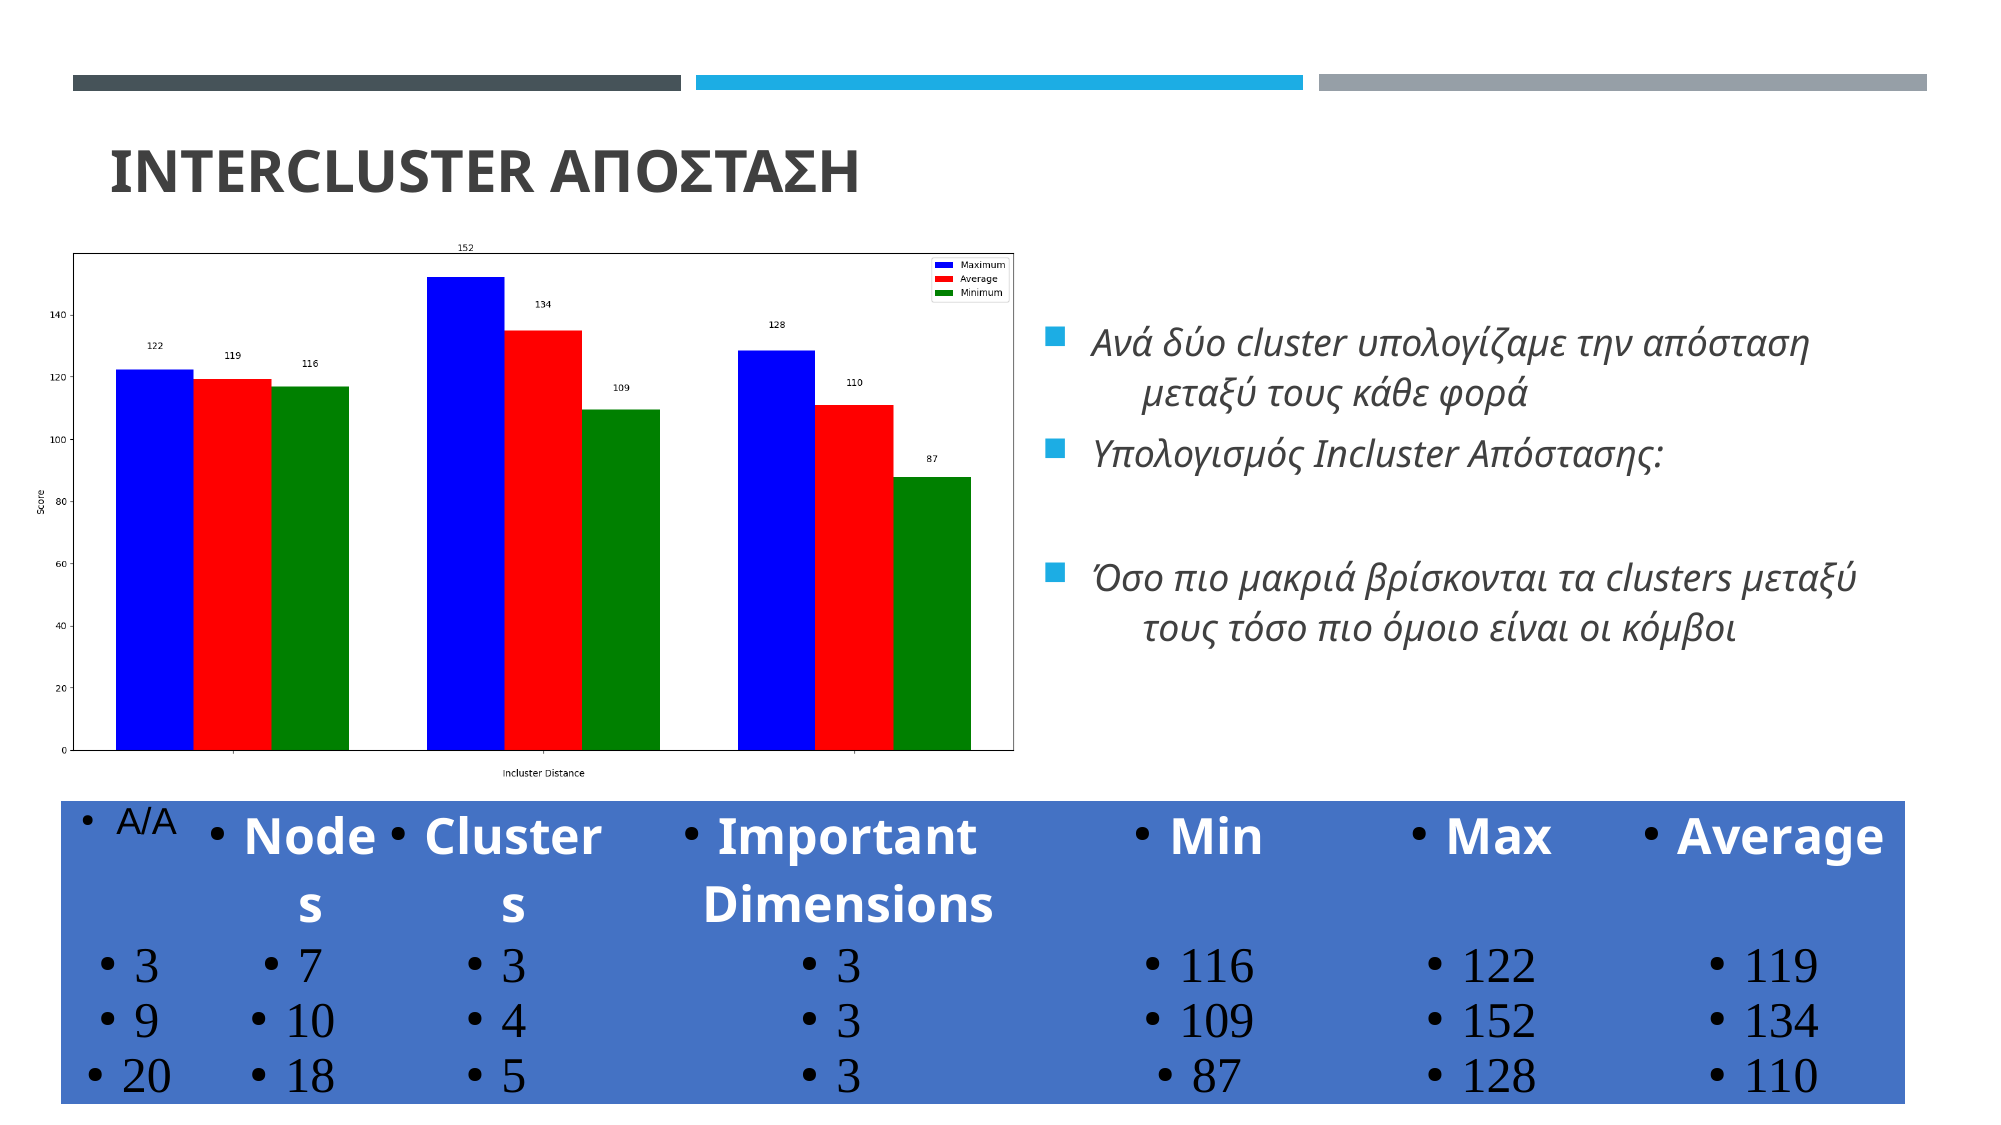

# INTERCLUSTER ΑΠΟΣΤΑΣΗ
Ανά δύο cluster υπολογίζαμε την απόσταση μεταξύ τους κάθε φορά
Υπολογισμός Incluster Απόστασης:
Όσο πιο μακριά βρίσκονται τα clusters μεταξύ τους τόσο πιο όμοιο είναι οι κόμβοι
| Α/Α | Nodes | Clusters | Important Dimensions | Min | Max | Average |
| --- | --- | --- | --- | --- | --- | --- |
| 3 | 7 | 3 | 3 | 116 | 122 | 119 |
| 9 | 10 | 4 | 3 | 109 | 152 | 134 |
| 20 | 18 | 5 | 3 | 87 | 128 | 110 |